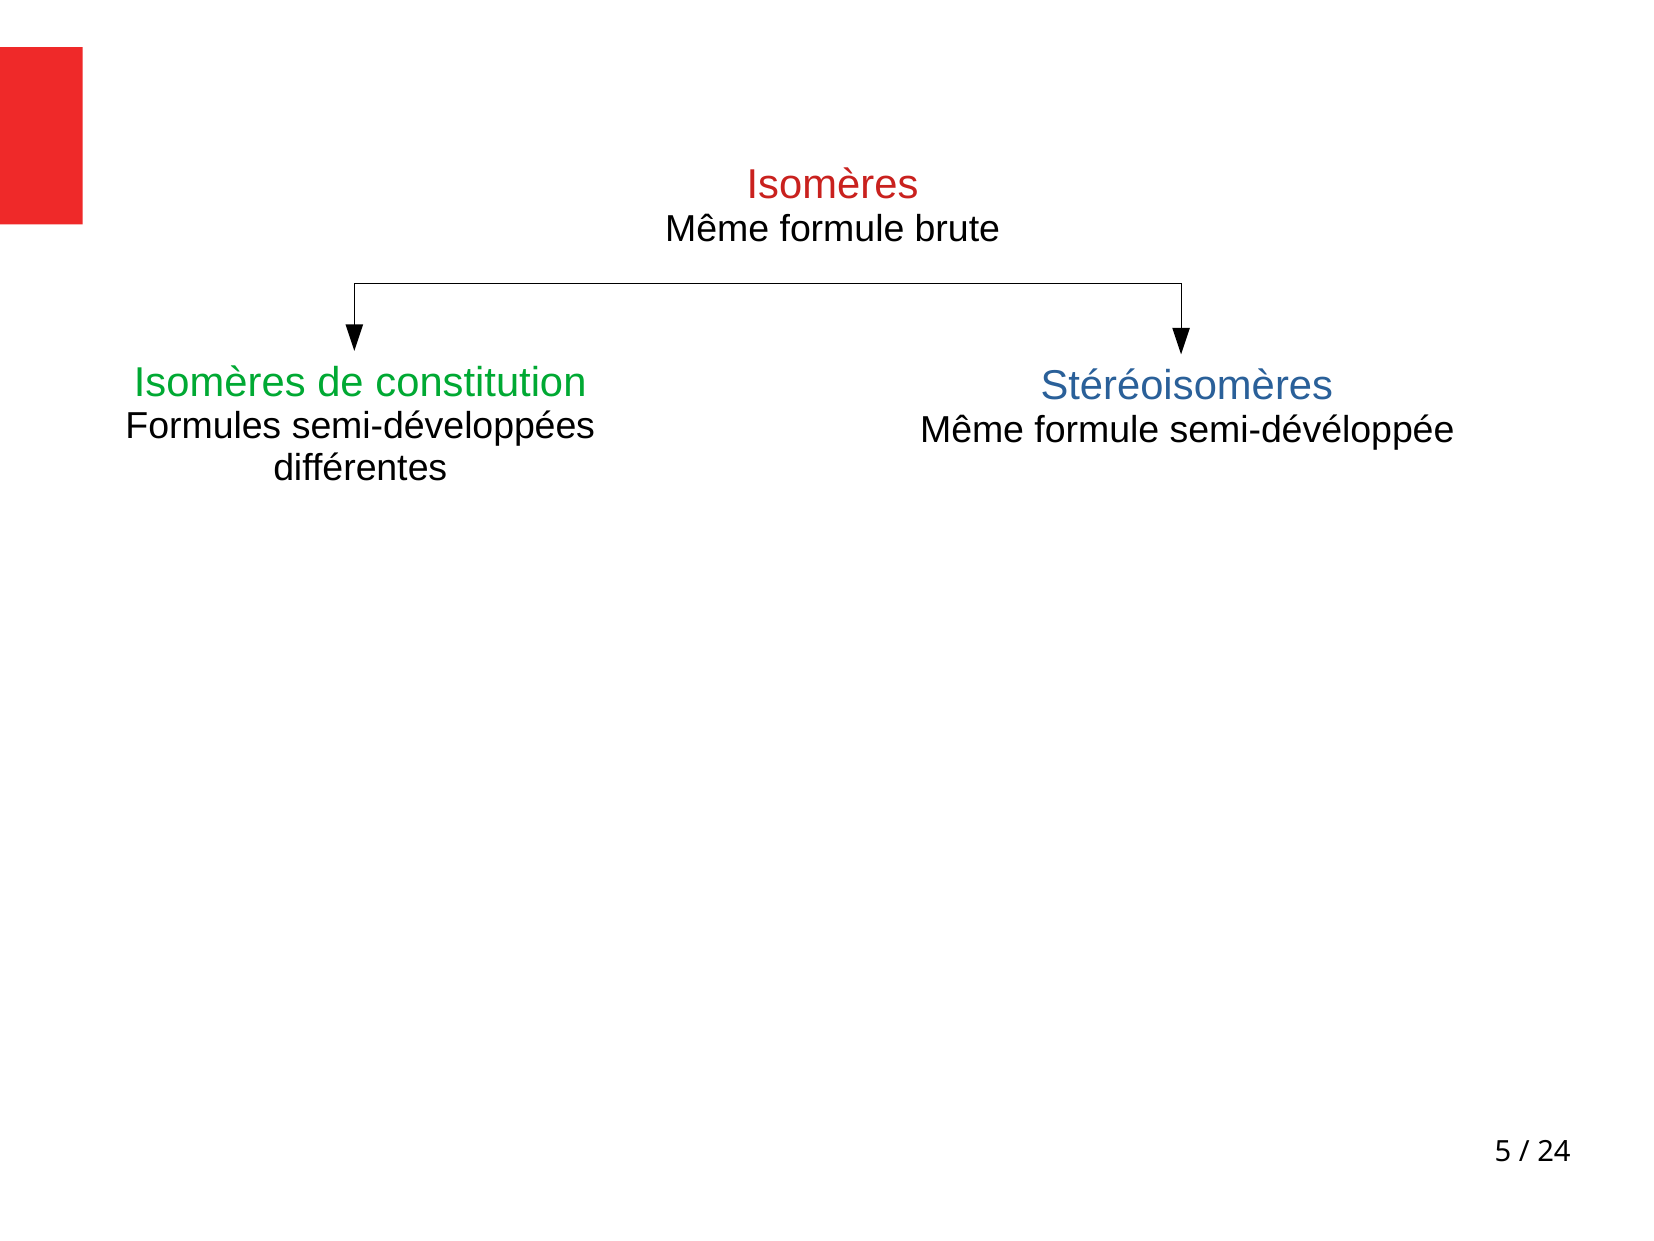

Isomères
Même formule brute
Isomères de constitution
Formules semi-développées différentes
Stéréoisomères
Même formule semi-dévéloppée
5